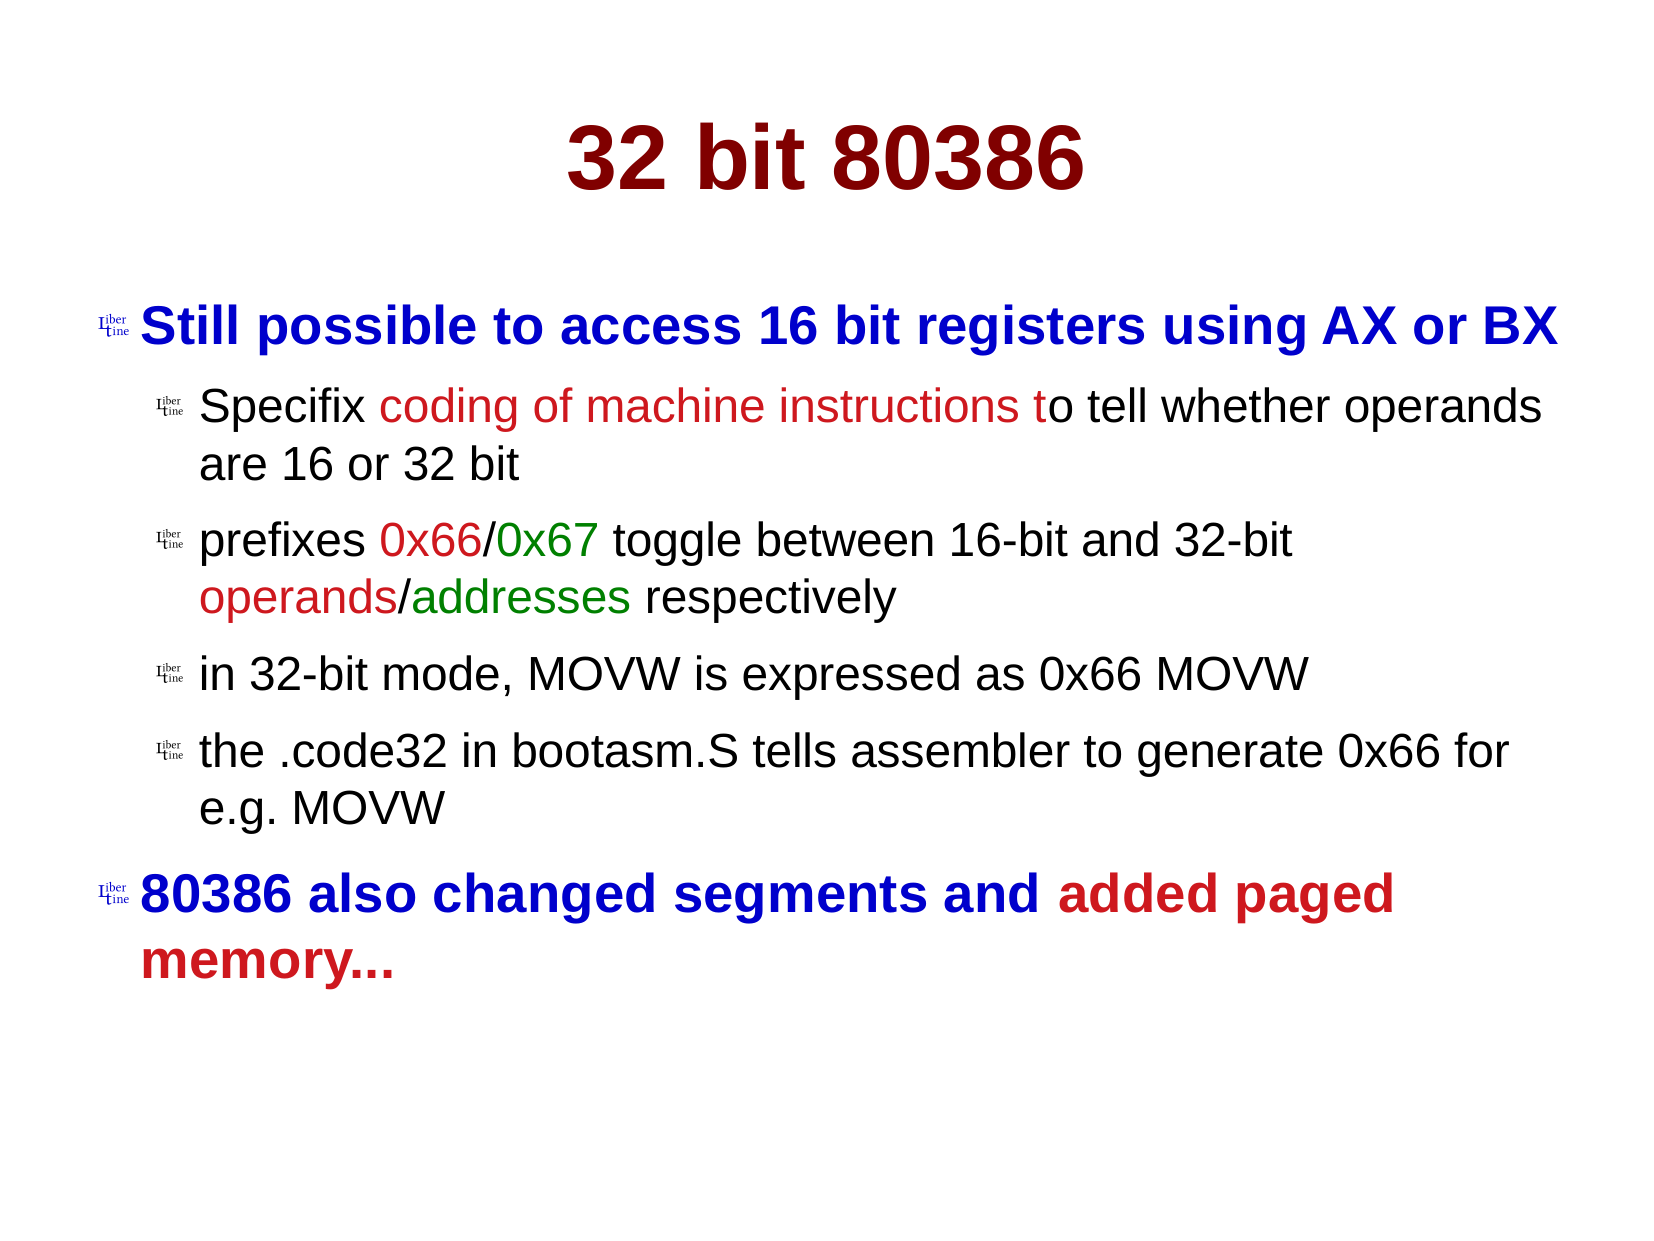

# 32 bit 80386
Still possible to access 16 bit registers using AX or BX
Specifix coding of machine instructions to tell whether operands are 16 or 32 bit
prefixes 0x66/0x67 toggle between 16-bit and 32-bit operands/addresses respectively
in 32-bit mode, MOVW is expressed as 0x66 MOVW
the .code32 in bootasm.S tells assembler to generate 0x66 for e.g. MOVW
80386 also changed segments and added paged memory...